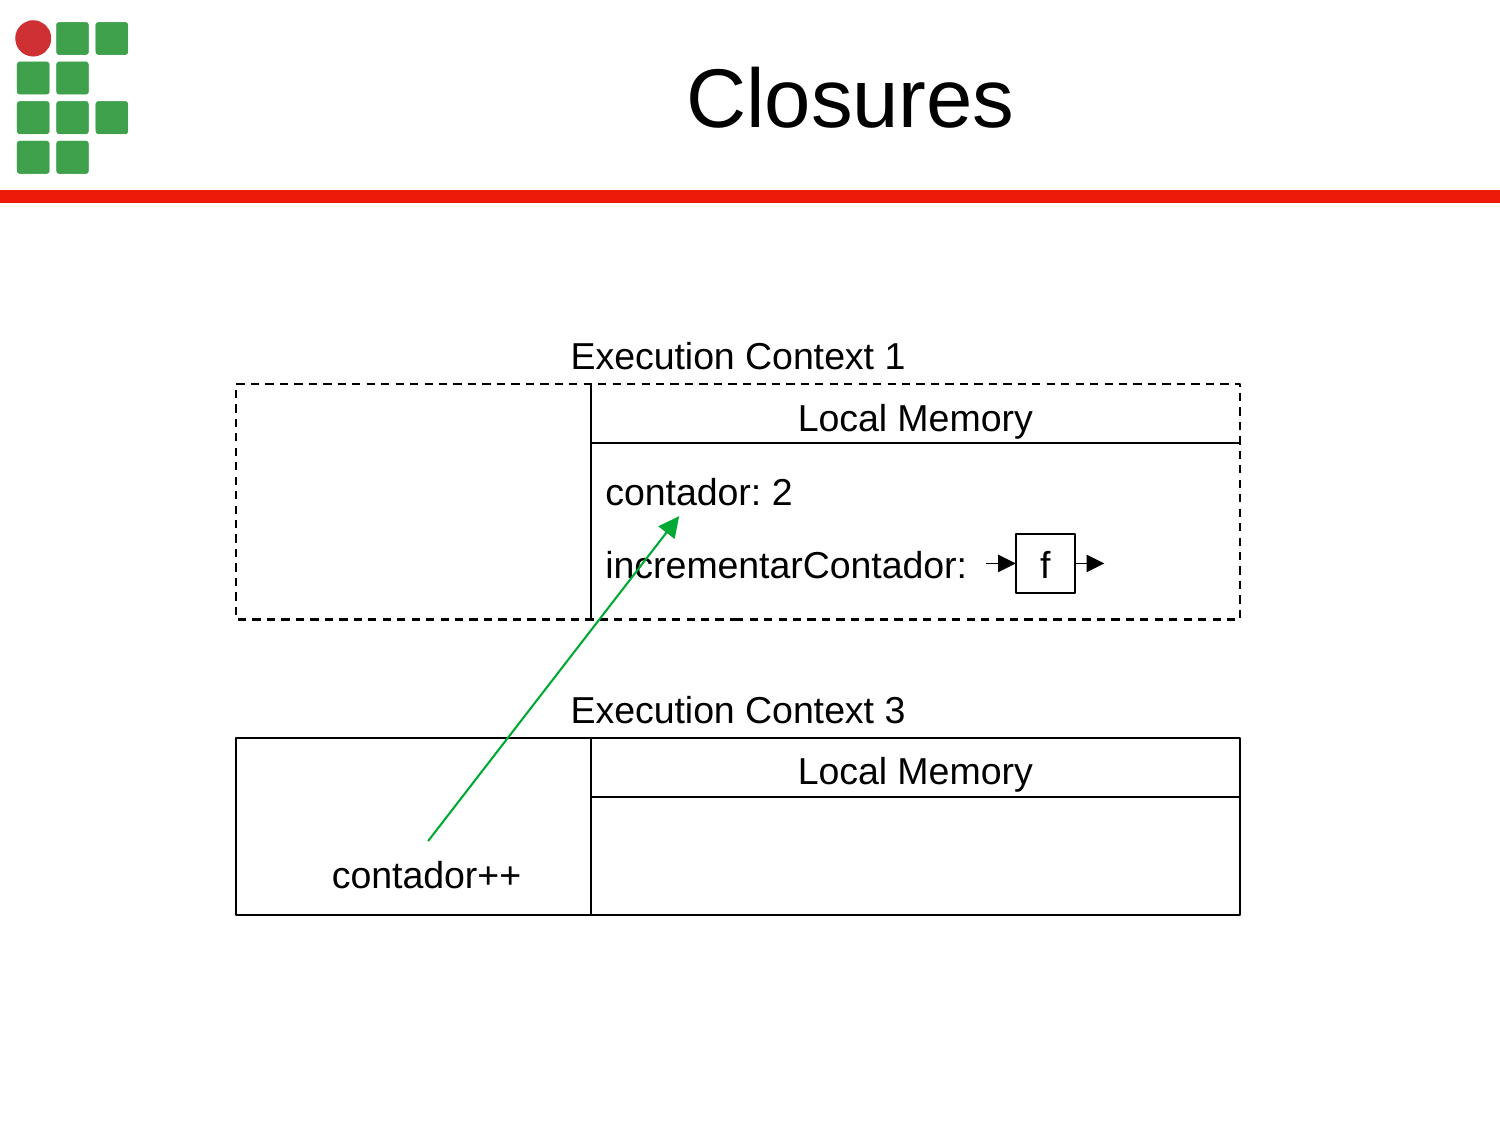

# Closures
Execution Context 1
Local Memory
contador: 2
incrementarContador:
f
Execution Context 3
Local Memory
contador++